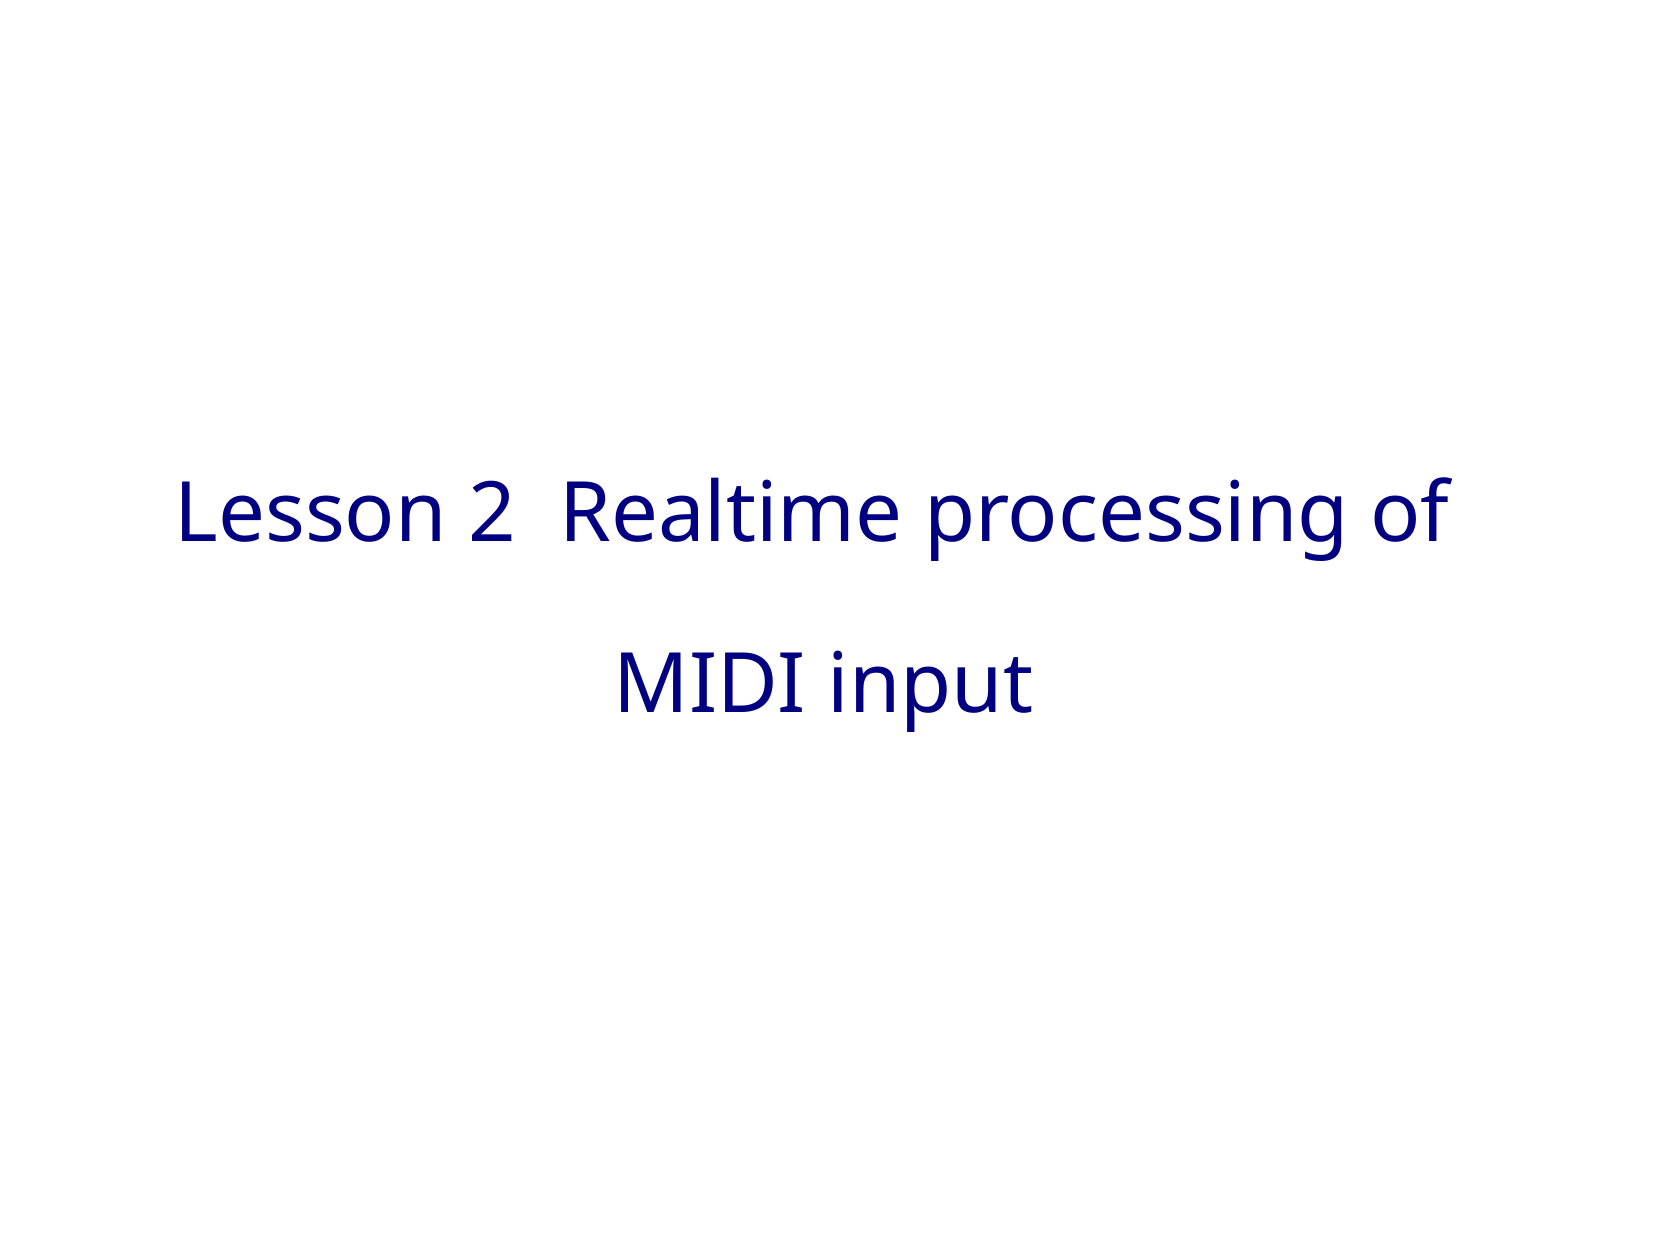

# Lesson 2 Realtime processing of MIDI input